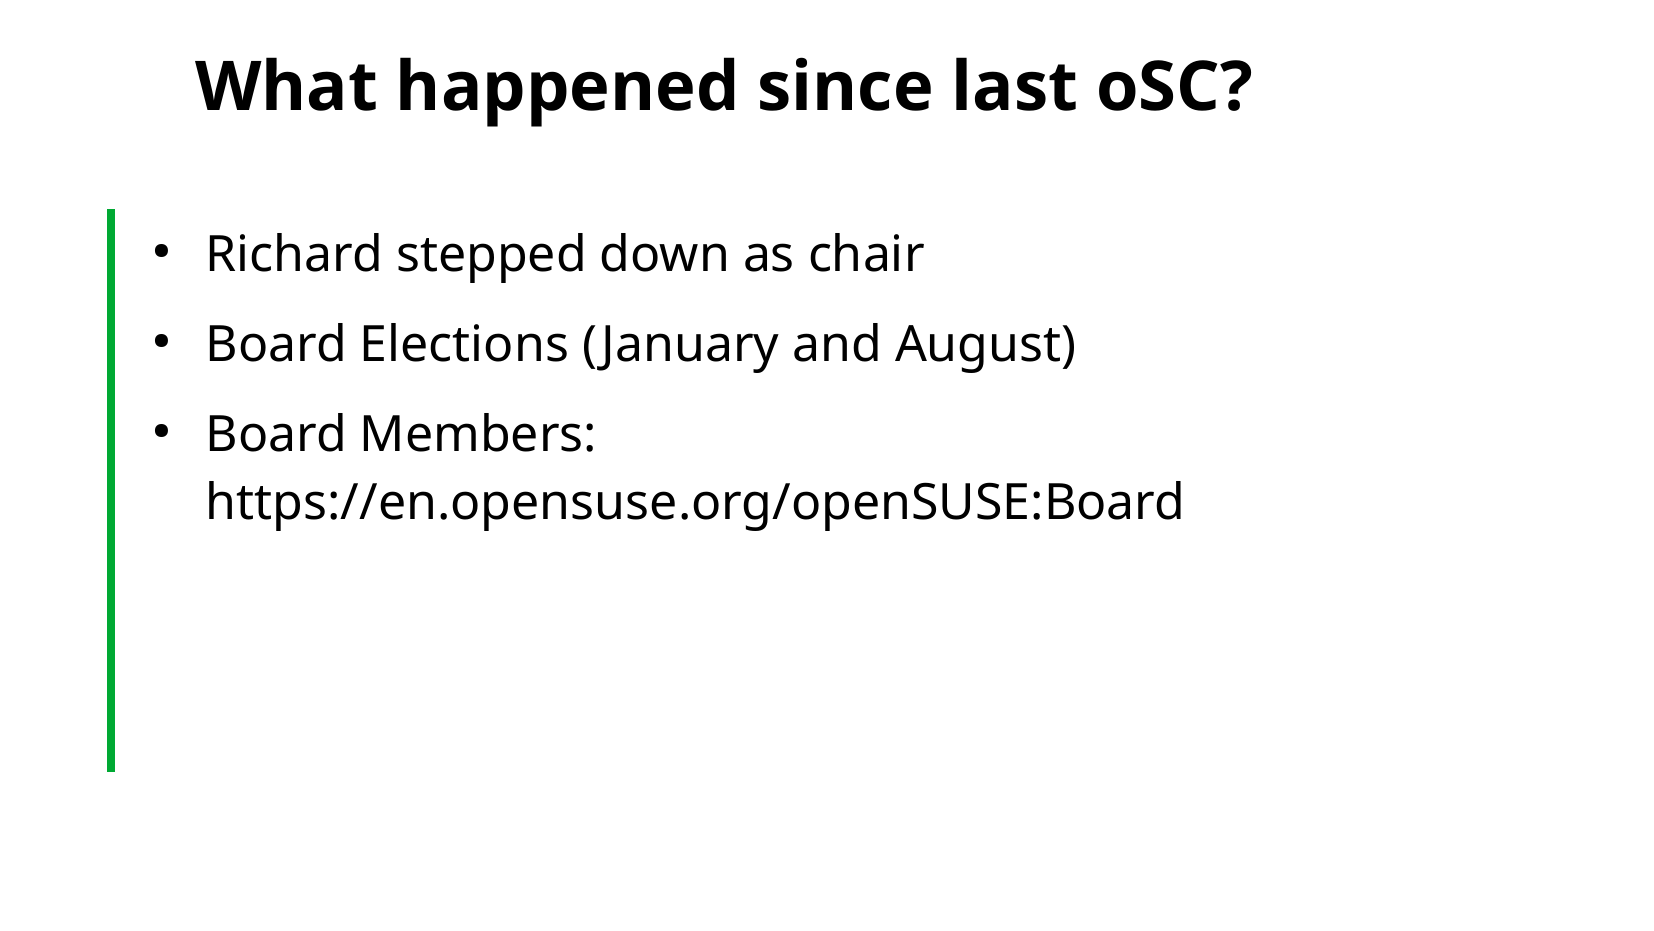

# What happened since last oSC?
Richard stepped down as chair
Board Elections (January and August)
Board Members:
https://en.opensuse.org/openSUSE:Board